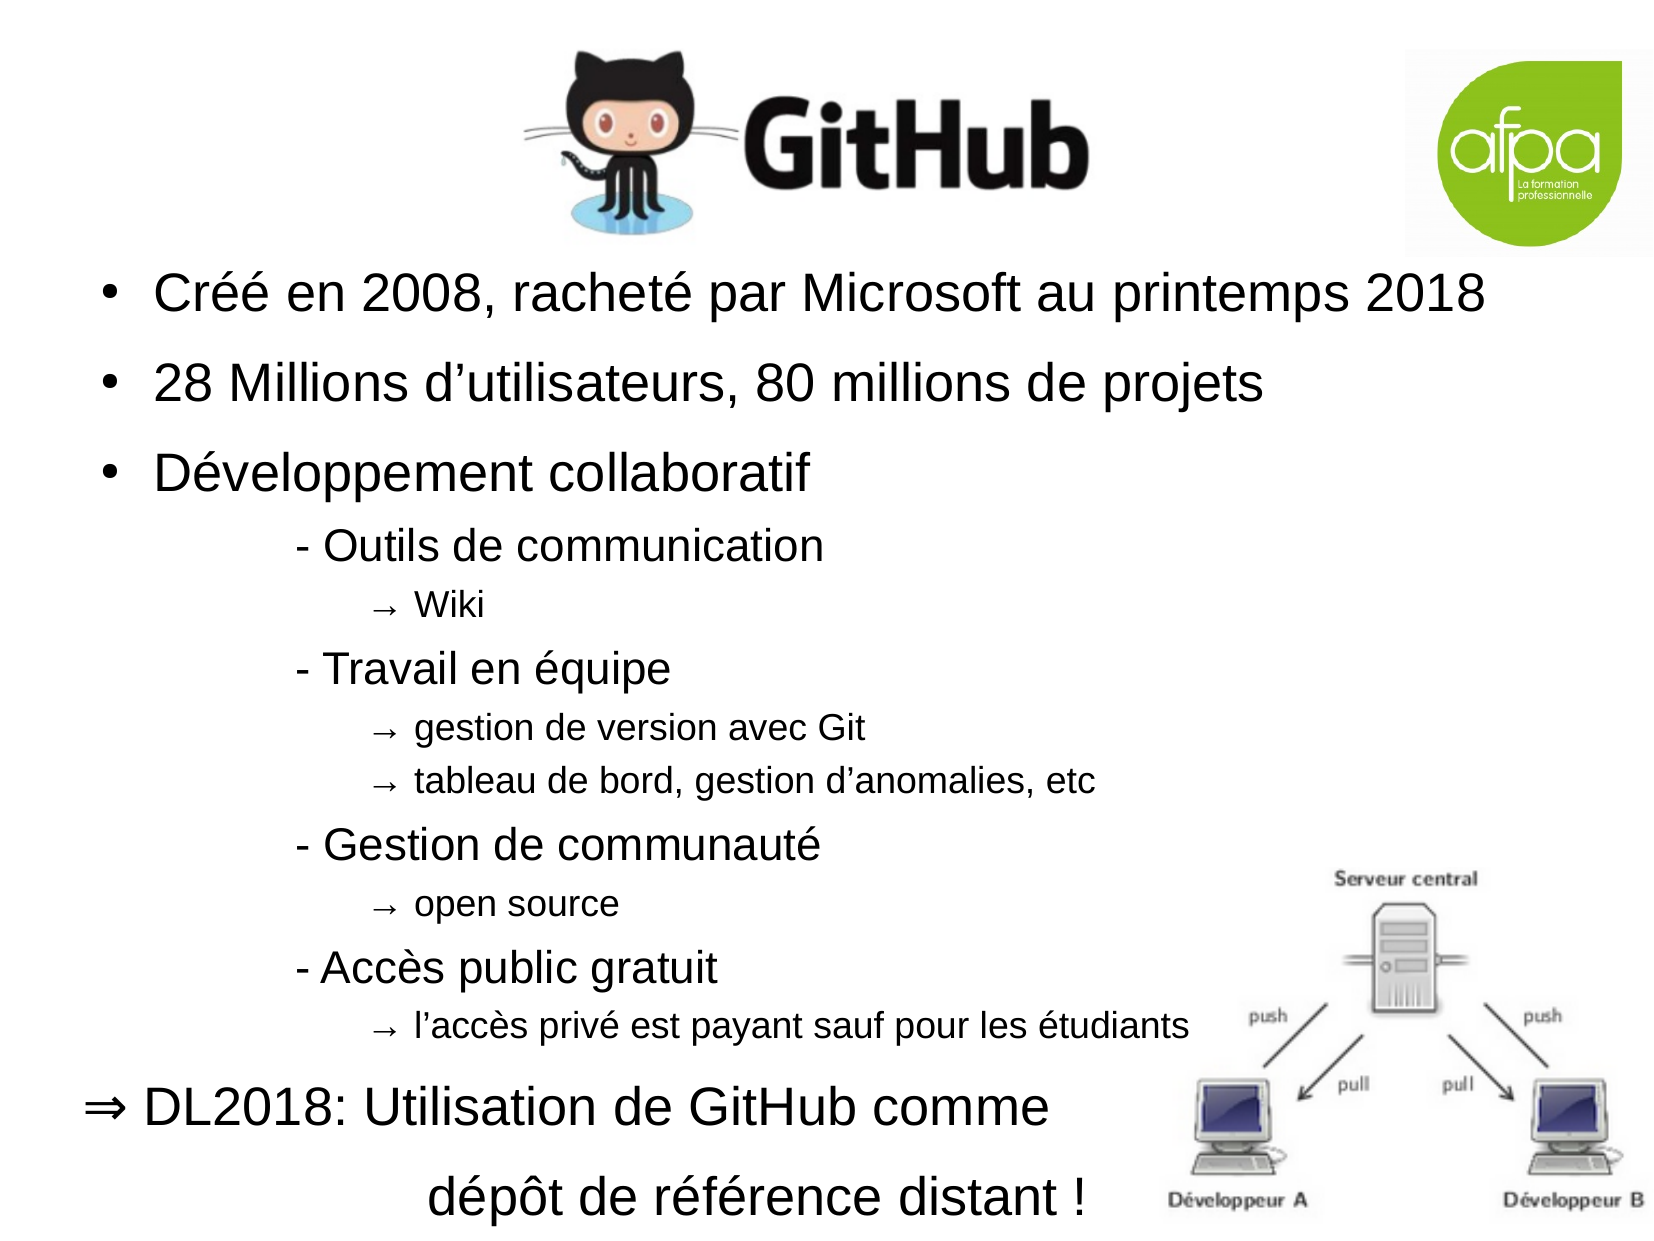

# Créé en 2008, racheté par Microsoft au printemps 2018
28 Millions d’utilisateurs, 80 millions de projets
Développement collaboratif
- Outils de communication
→ Wiki
- Travail en équipe
→ gestion de version avec Git
→ tableau de bord, gestion d’anomalies, etc
- Gestion de communauté
→ open source
- Accès public gratuit
→ l’accès privé est payant sauf pour les étudiants
⇒ DL2018: Utilisation de GitHub comme
 dépôt de référence distant !